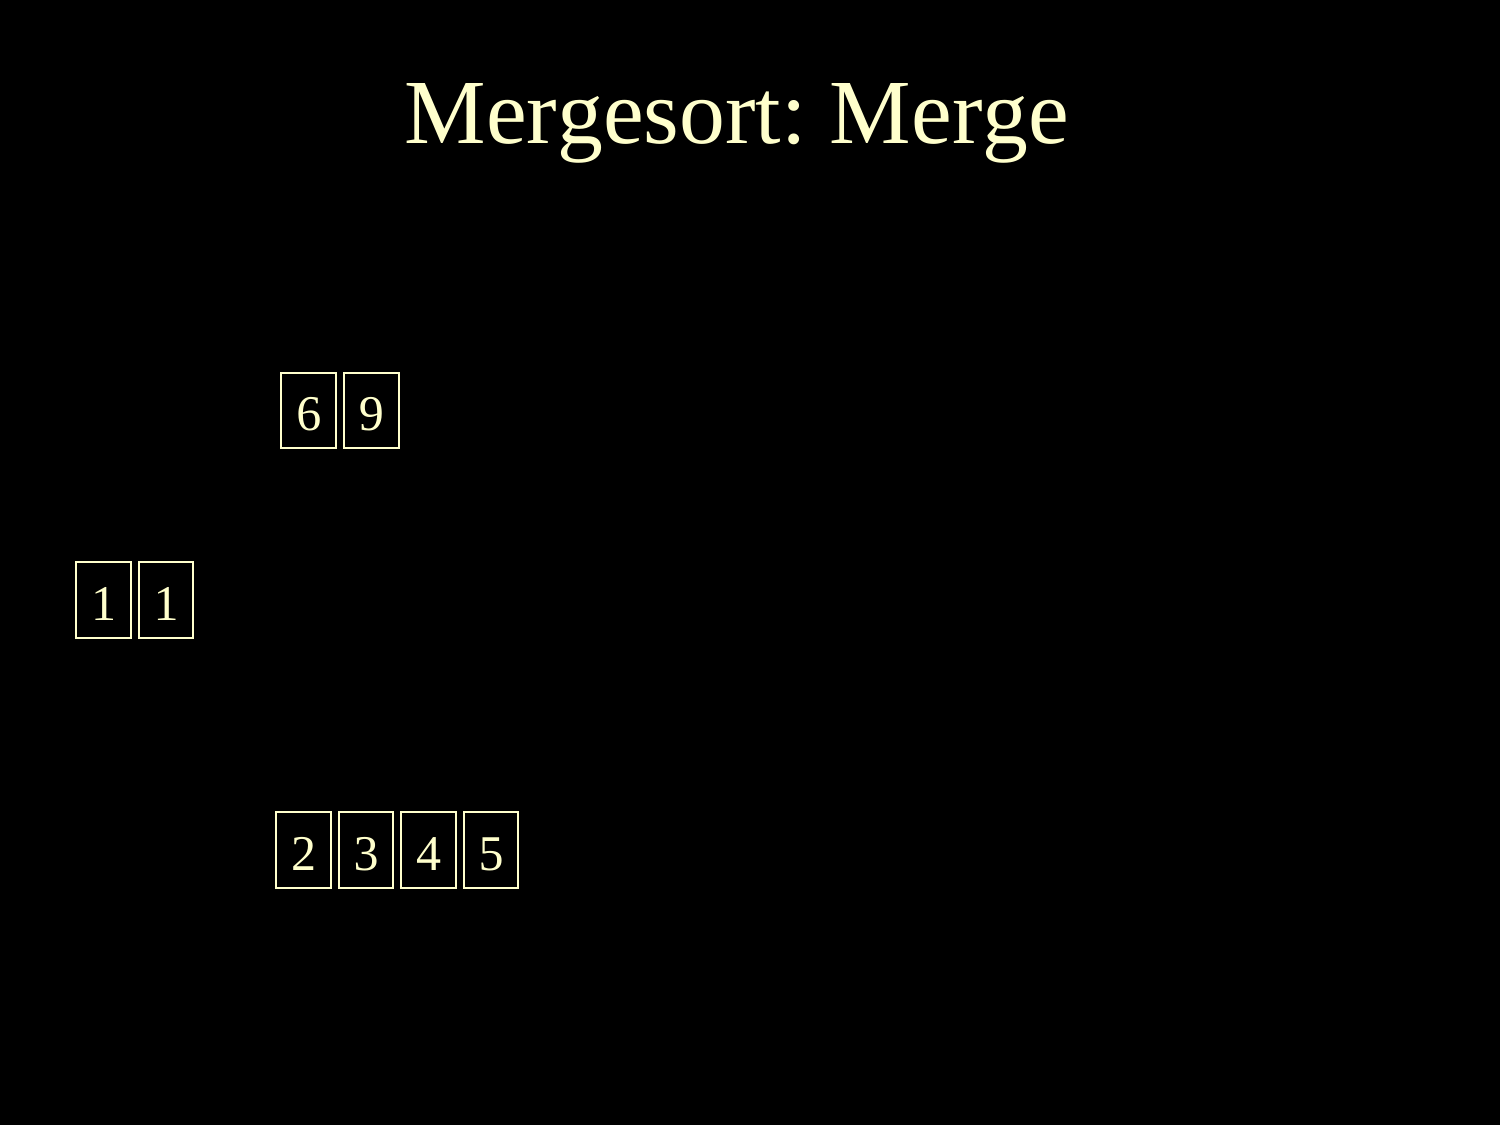

# Mergesort: Merge
6
9
1
1
2
3
4
5